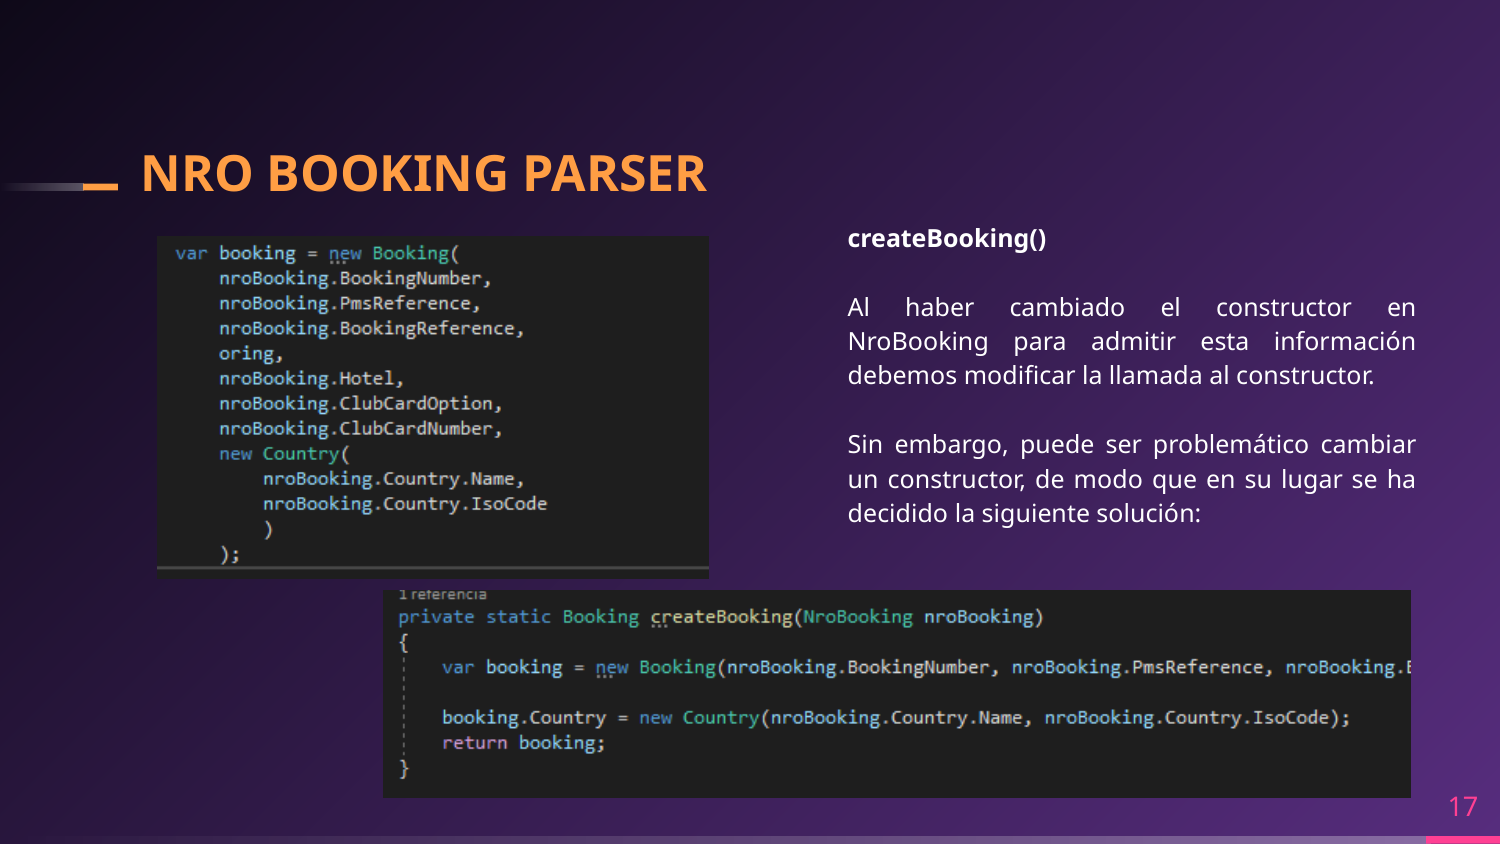

# NRO BOOKING PARSER
createBooking()
Al haber cambiado el constructor en NroBooking para admitir esta información debemos modificar la llamada al constructor.
Sin embargo, puede ser problemático cambiar un constructor, de modo que en su lugar se ha decidido la siguiente solución: